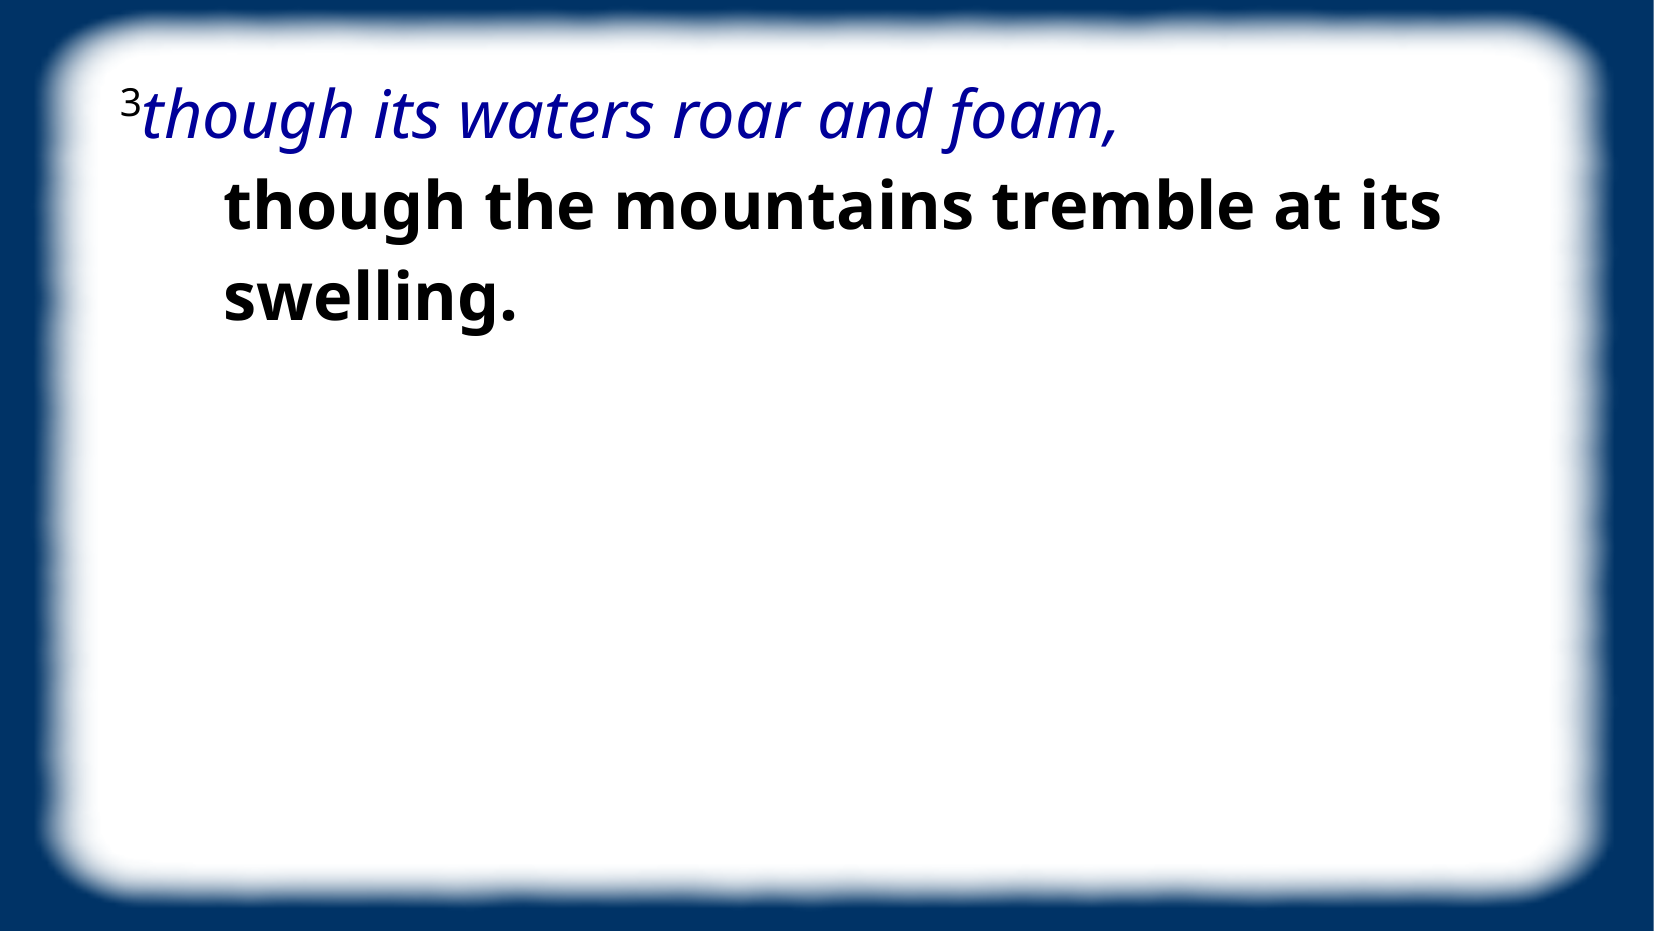

3though its waters roar and foam,
 though the mountains tremble at its
 swelling.